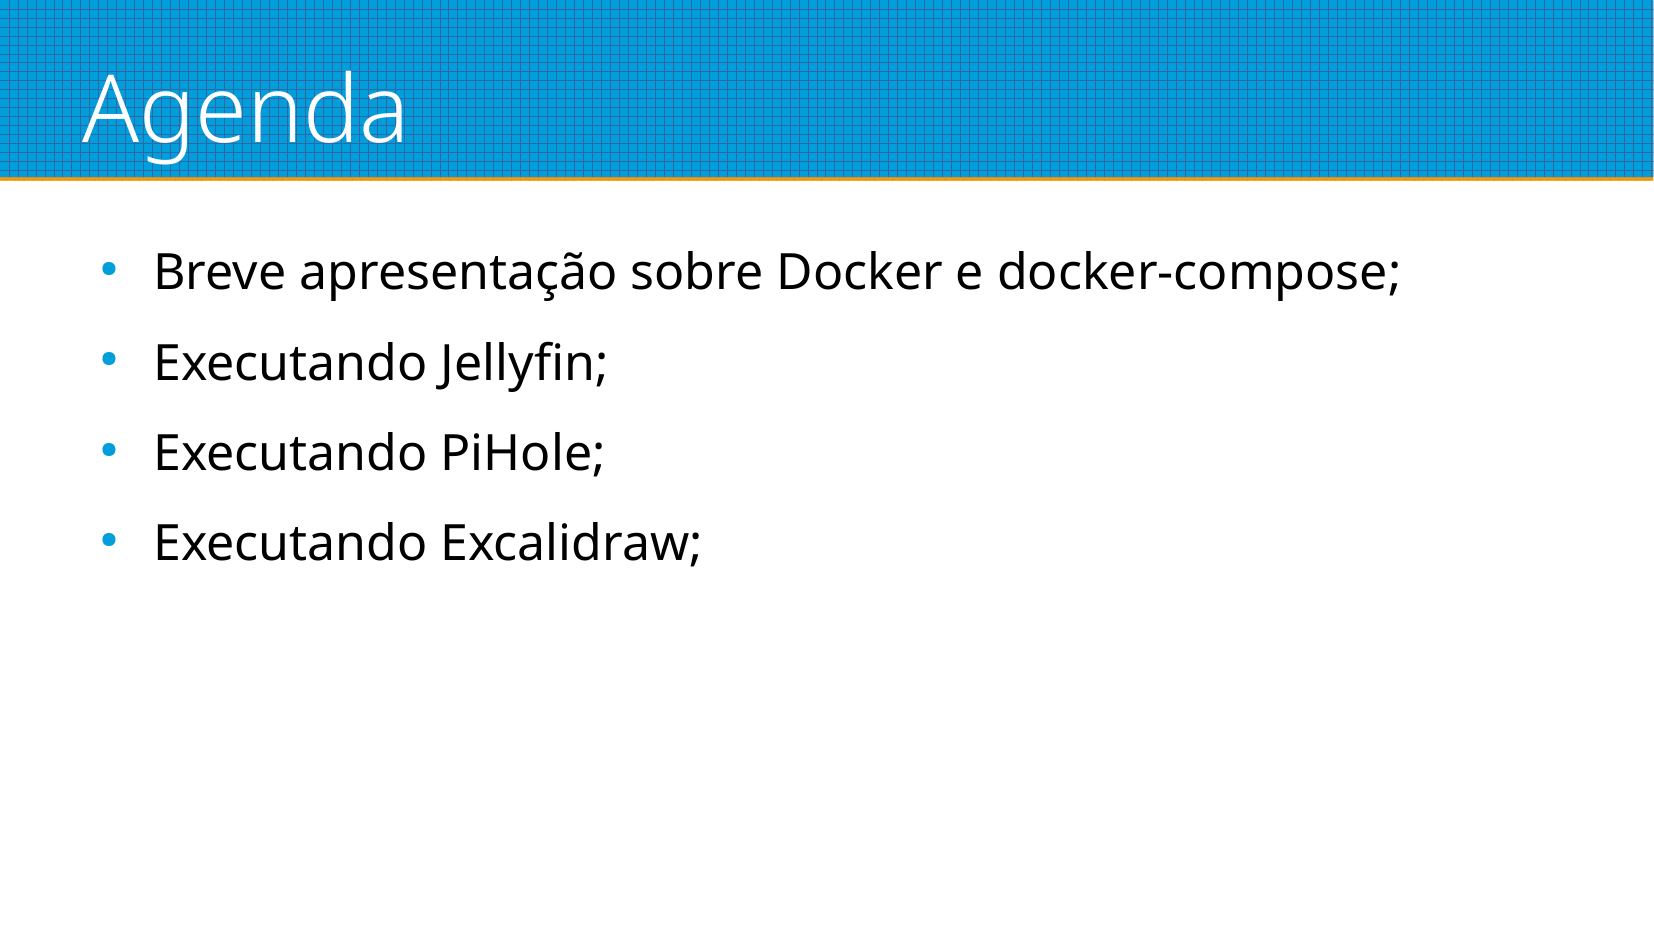

# Agenda
Breve apresentação sobre Docker e docker-compose;
Executando Jellyfin;
Executando PiHole;
Executando Excalidraw;